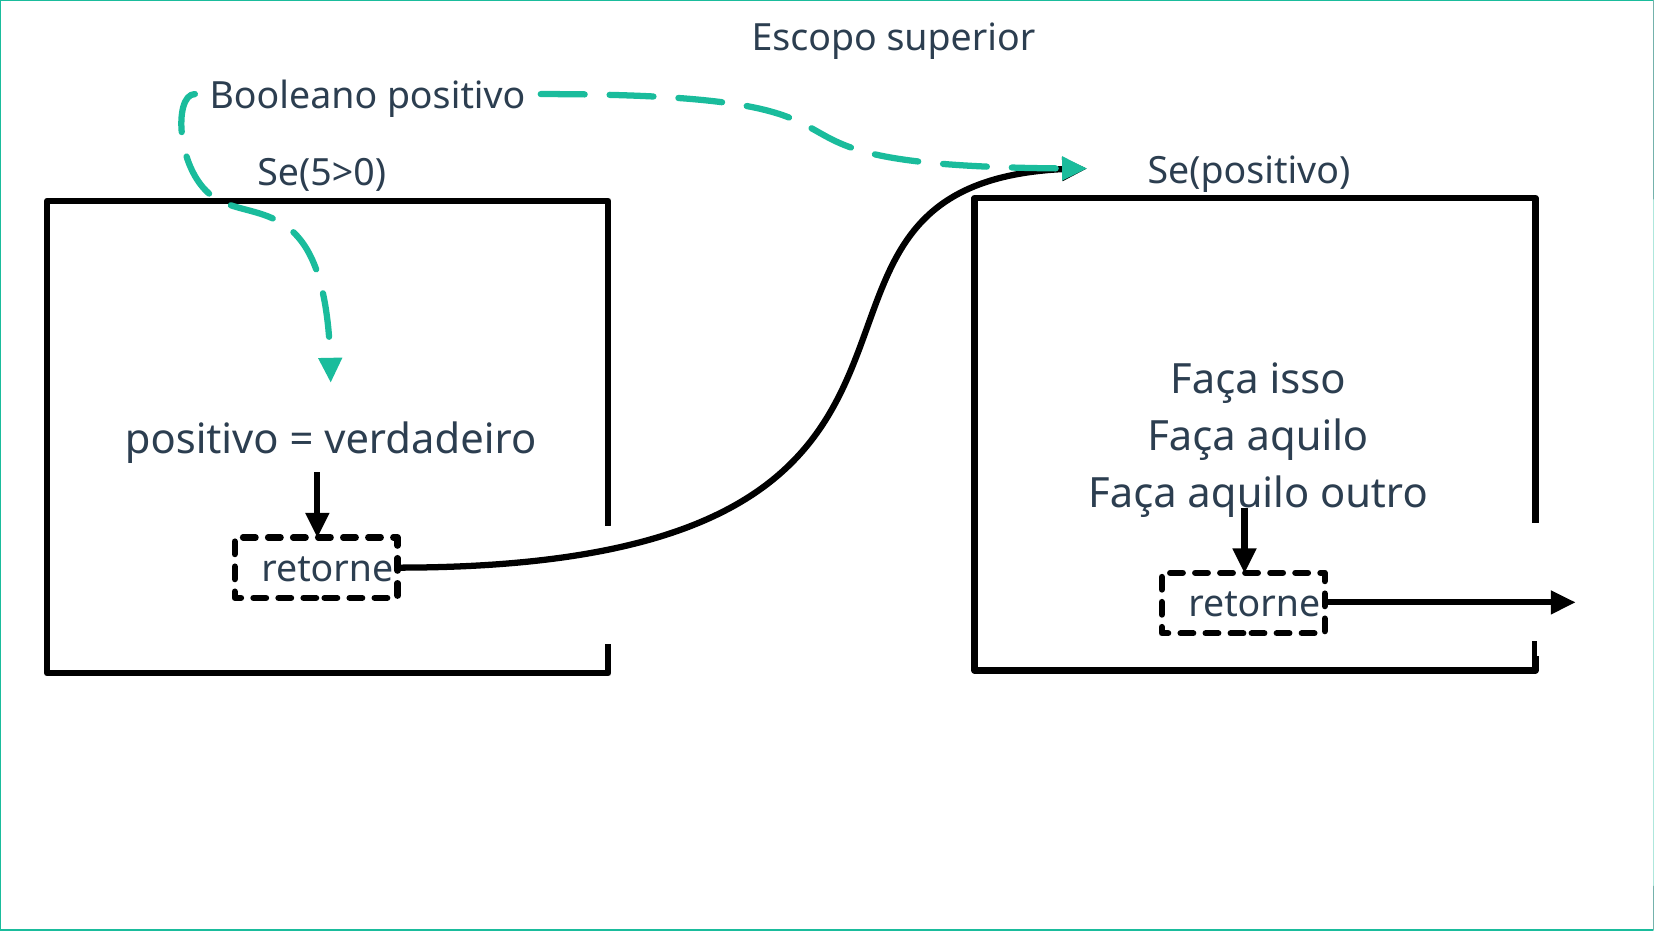

Escopo superior
Booleano positivo
Se(positivo)
Se(5>0)
Faça isso
Faça aquilo
Faça aquilo outro
positivo = verdadeiro
retorne
retorne